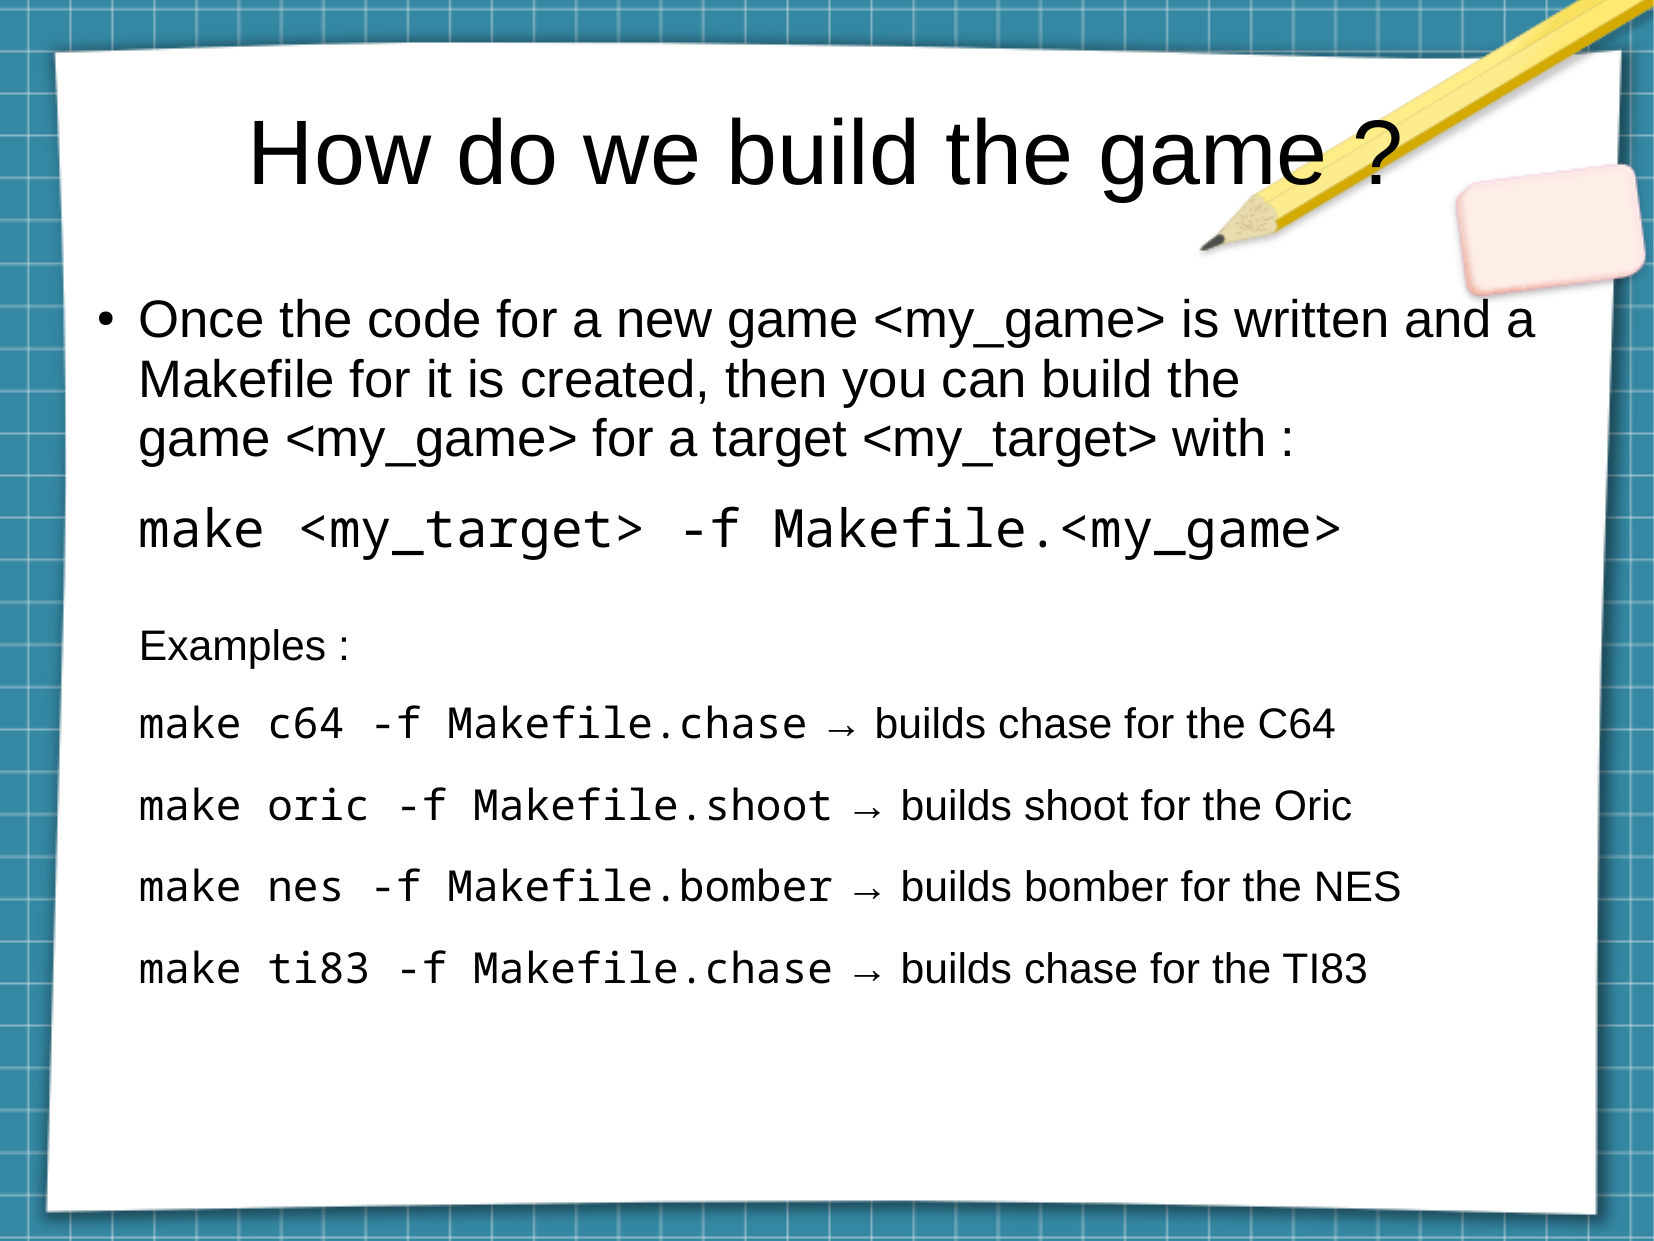

# How do we build the game ?
Once the code for a new game <my_game> is written and a Makefile for it is created, then you can build the game <my_game> for a target <my_target> with :
make <my_target> -f Makefile.<my_game>
Examples :
make c64 -f Makefile.chase → builds chase for the C64
make oric -f Makefile.shoot → builds shoot for the Oric
make nes -f Makefile.bomber → builds bomber for the NES
make ti83 -f Makefile.chase → builds chase for the TI83